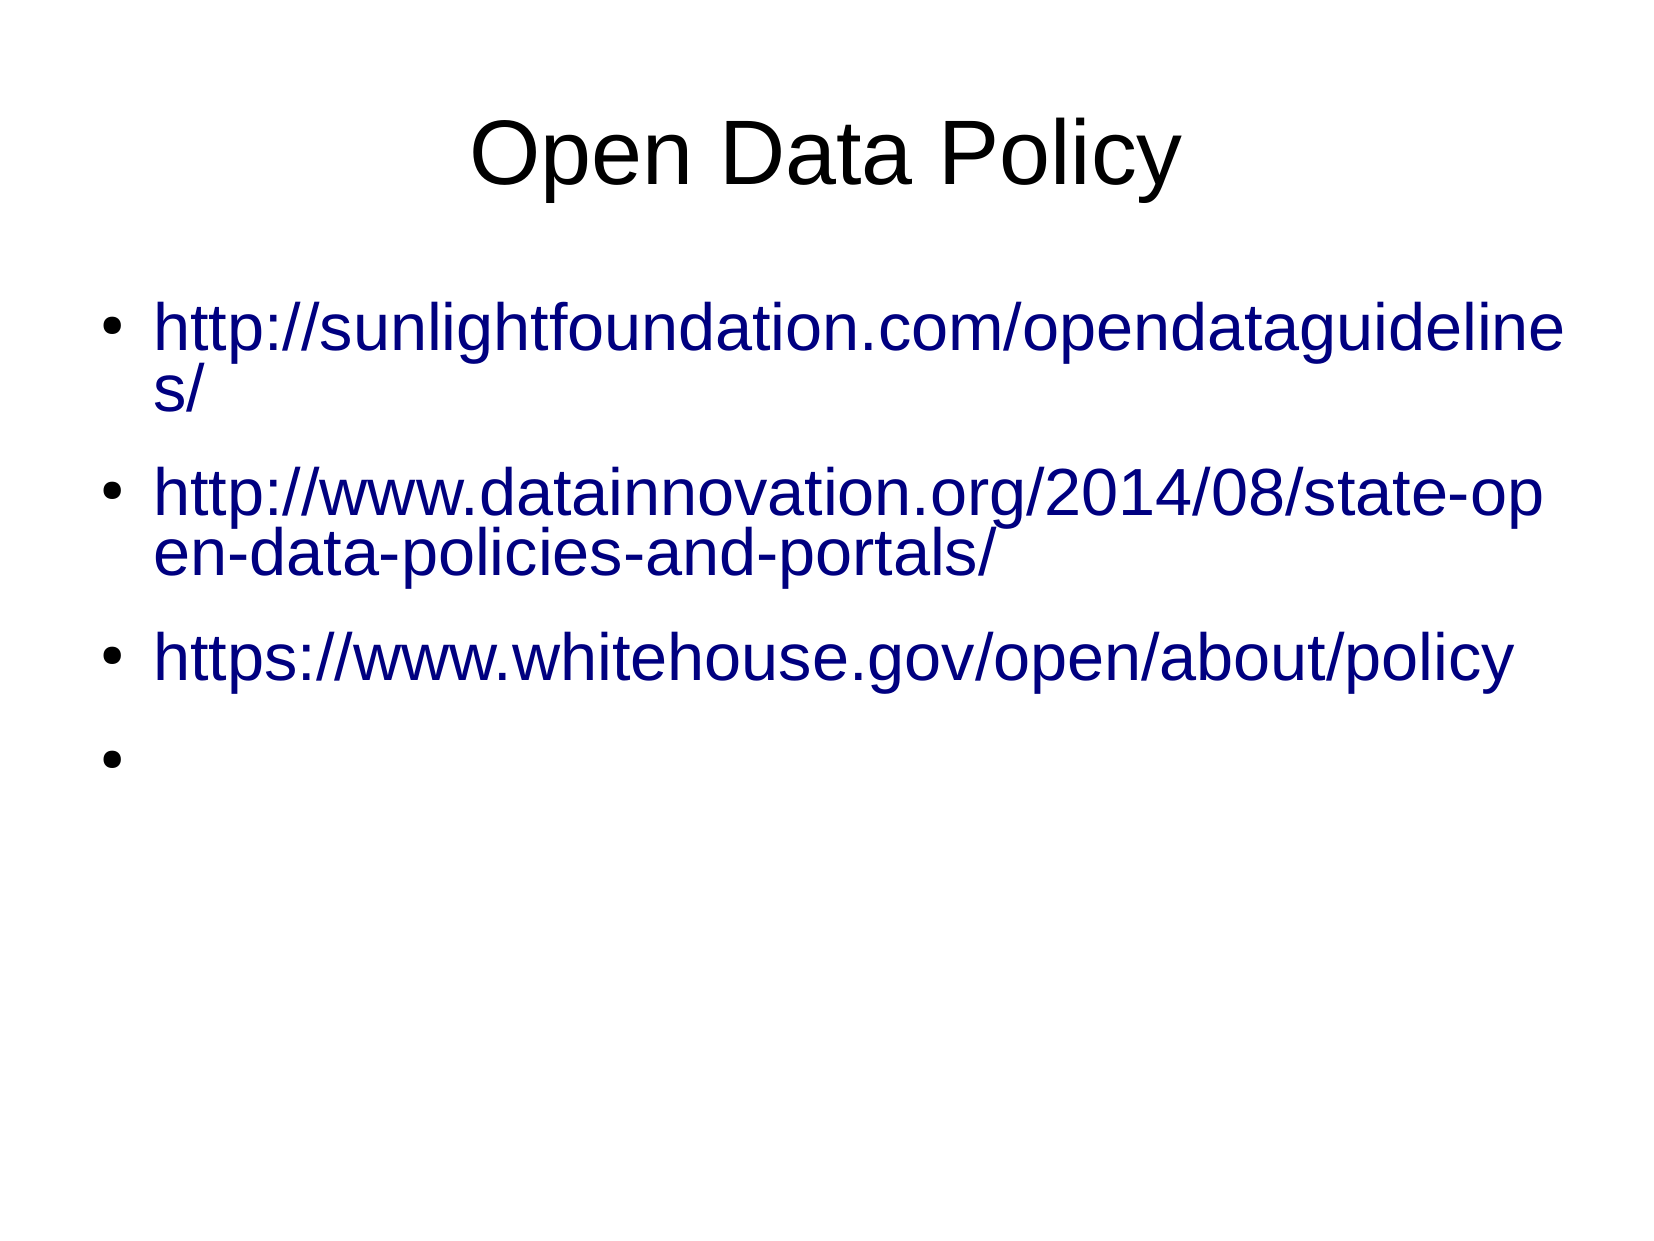

# Open Data Policy
http://sunlightfoundation.com/opendataguidelines/
http://www.datainnovation.org/2014/08/state-open-data-policies-and-portals/
https://www.whitehouse.gov/open/about/policy